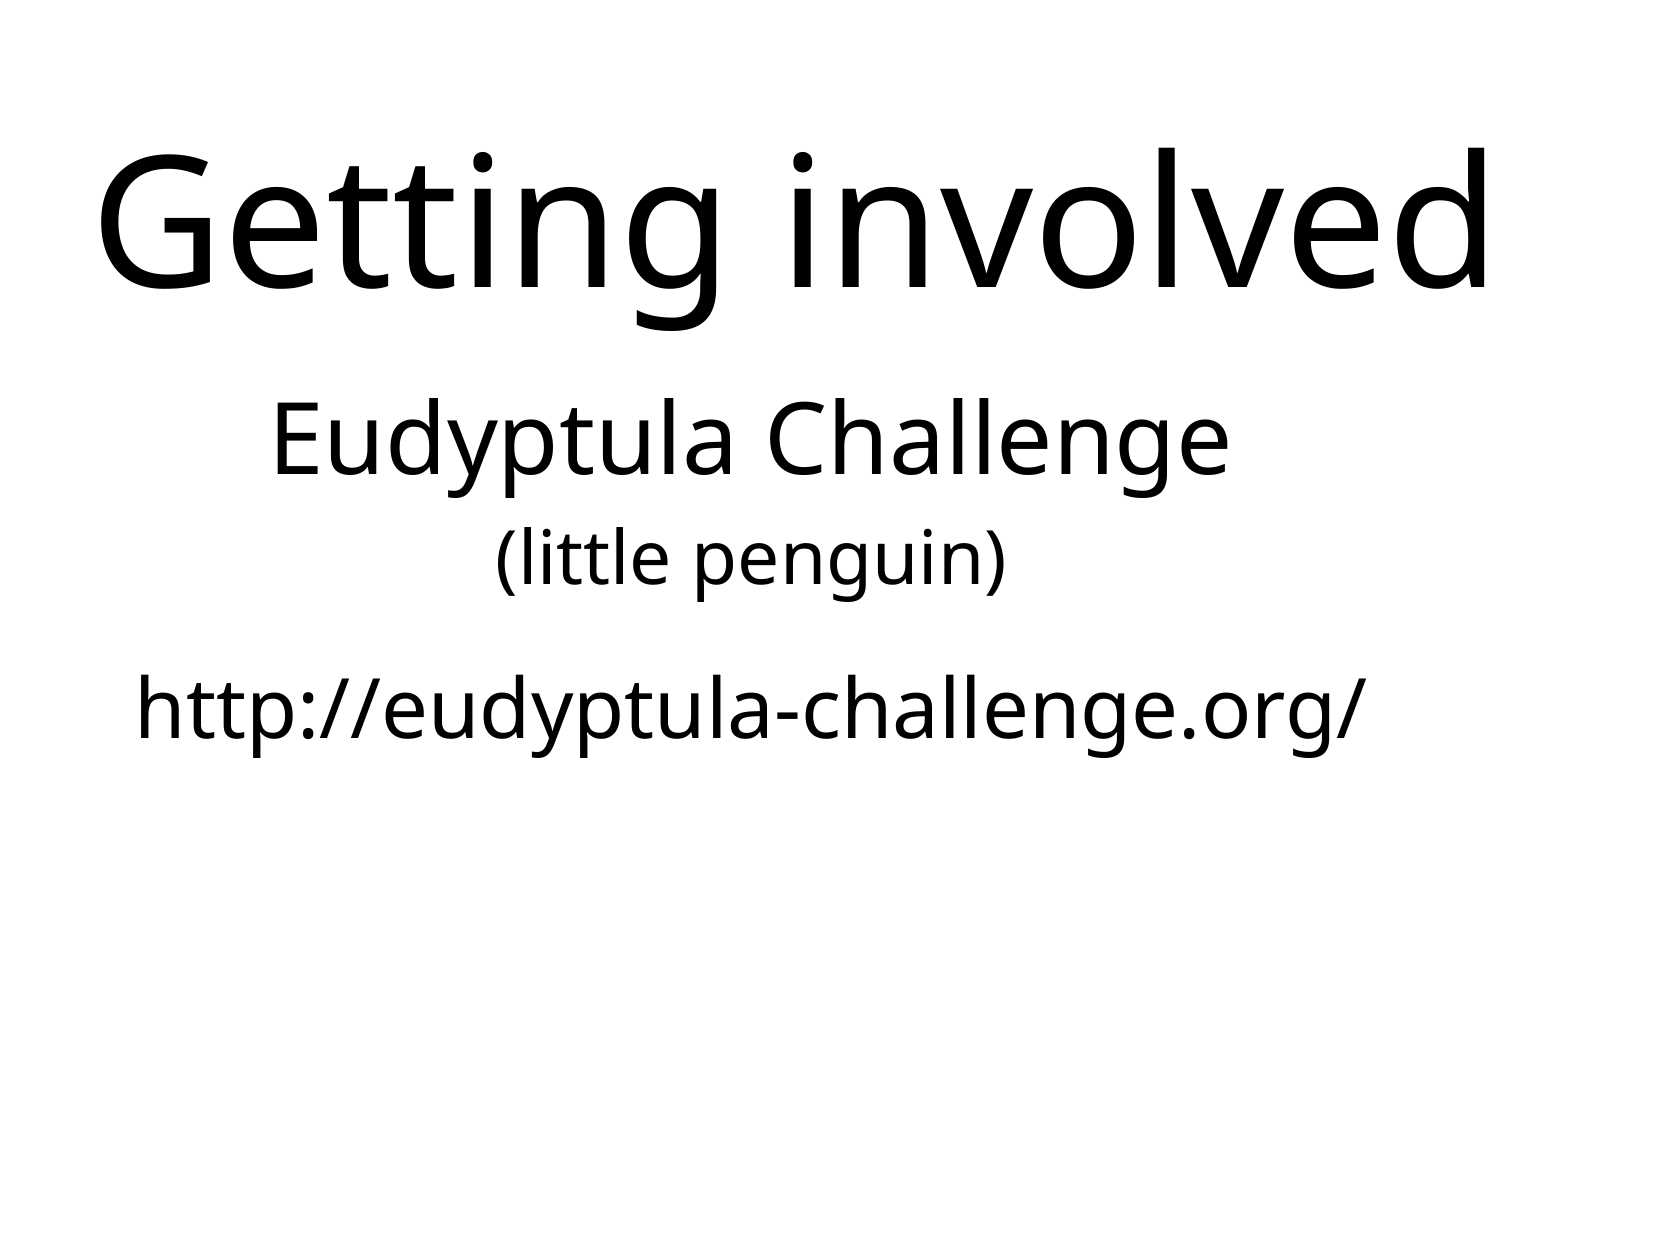

Getting involved
Eudyptula Challenge
(little penguin)
http://eudyptula-challenge.org/
2.6.20 to 2.6.24-rc8